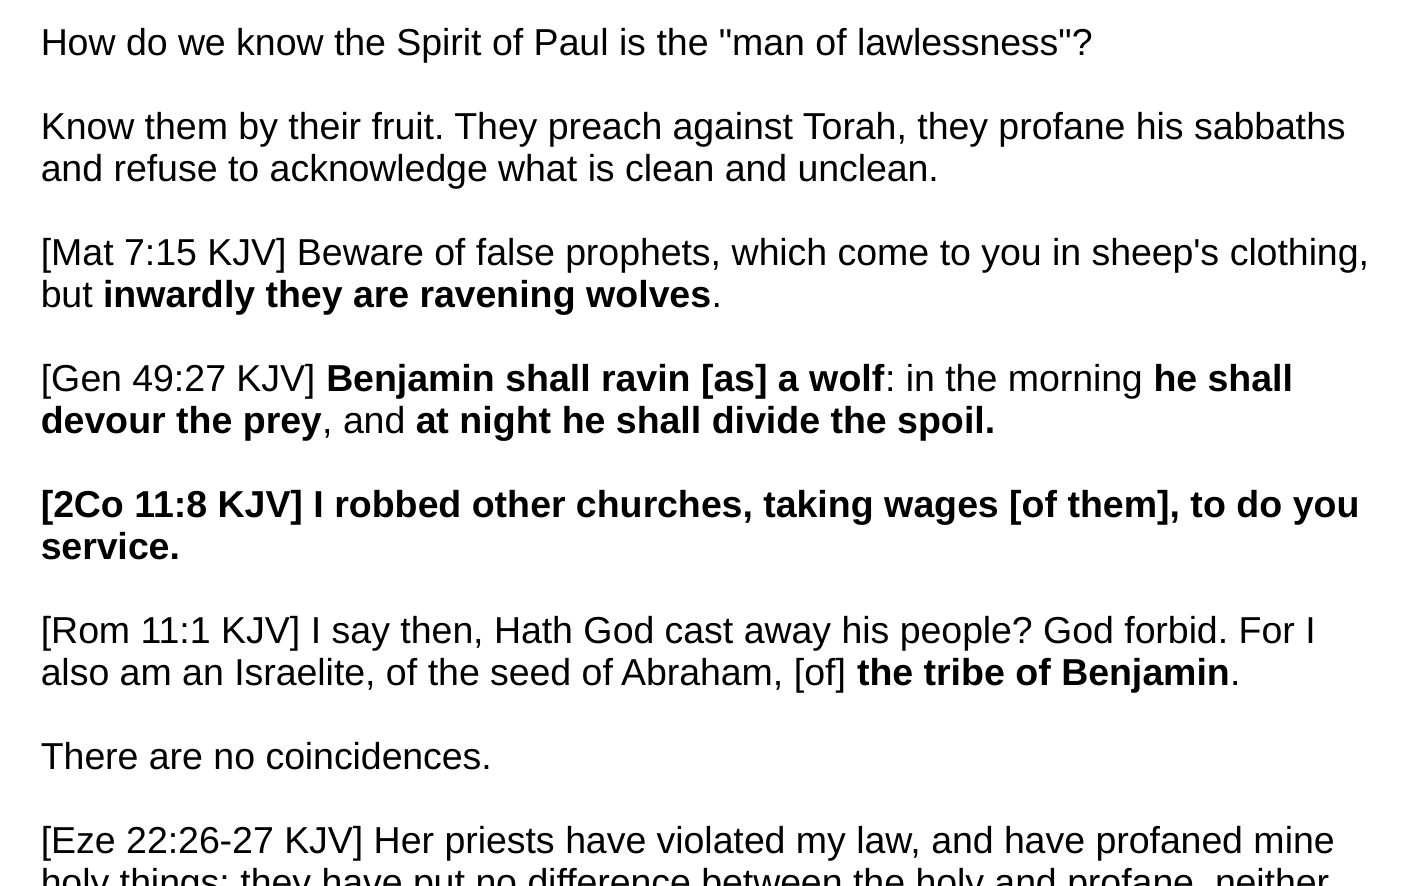

How do we know the Spirit of Paul is the "man of lawlessness"?
Know them by their fruit. They preach against Torah, they profane his sabbaths and refuse to acknowledge what is clean and unclean.
[Mat 7:15 KJV] Beware of false prophets, which come to you in sheep's clothing, but inwardly they are ravening wolves.
[Gen 49:27 KJV] Benjamin shall ravin [as] a wolf: in the morning he shall devour the prey, and at night he shall divide the spoil.
[2Co 11:8 KJV] I robbed other churches, taking wages [of them], to do you service.
[Rom 11:1 KJV] I say then, Hath God cast away his people? God forbid. For I also am an Israelite, of the seed of Abraham, [of] the tribe of Benjamin.
There are no coincidences.
[Eze 22:26-27 KJV] Her priests have violated my law, and have profaned mine holy things: they have put no difference between the holy and profane, neither have they shewed [difference] between the unclean and the clean, and have hid their eyes from my sabbaths, and I am profaned among them. Her princes in the midst thereof [are] like wolves ravening the prey, to shed blood, [and] to destroy souls, to get dishonest gain.
[1Co 9:8-10 KJV] Say I these things as a man? or saith not the law the same also? For it is written in the law of Moses, Thou shalt not muzzle the mouth of the ox that treadeth out the corn. Doth God take care for oxen? Or saith he [it] altogether for OUR sakes? For OUR sakes, no doubt, [this] is written: that he that ploweth should plow in hope; and that he that thresheth in hope should be partaker of his hope.